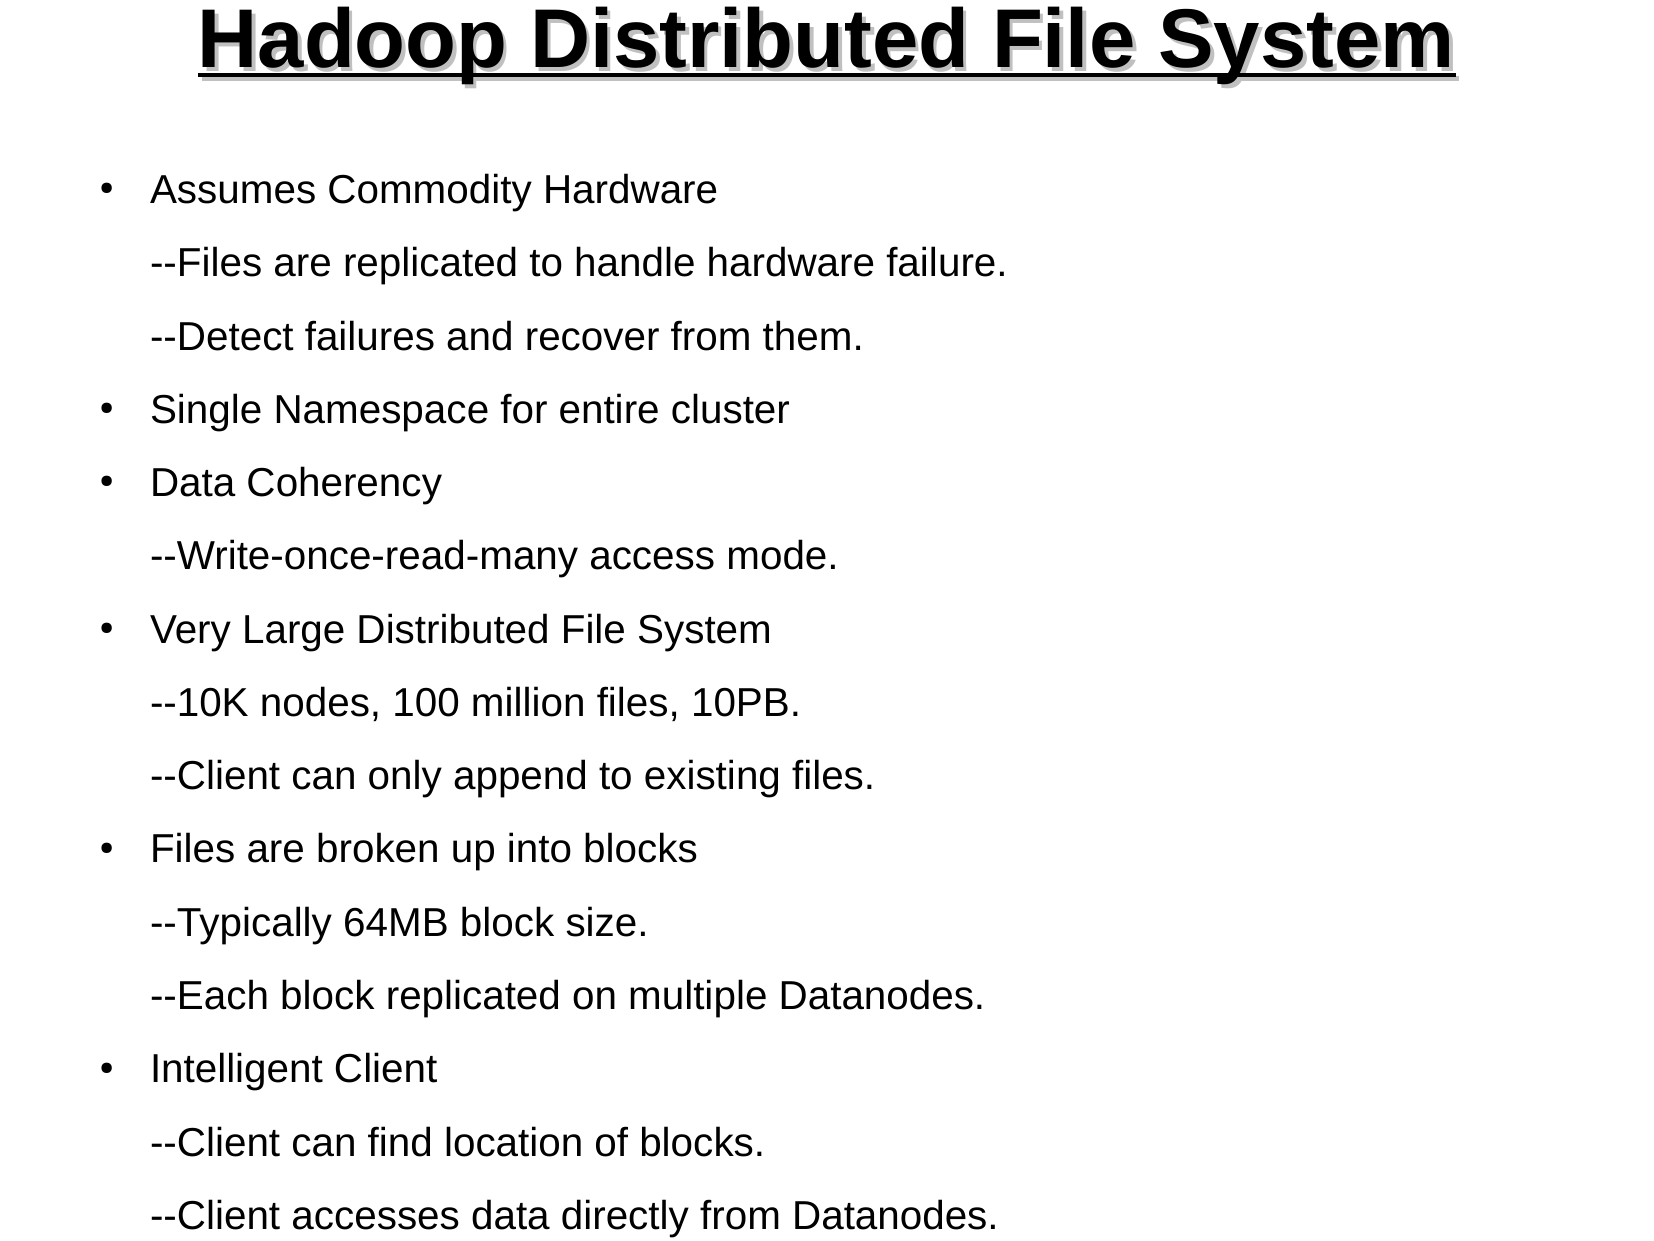

# Hadoop Distributed File System
Assumes Commodity Hardware
--Files are replicated to handle hardware failure.
--Detect failures and recover from them.
Single Namespace for entire cluster
Data Coherency
--Write-once-read-many access mode.
Very Large Distributed File System
--10K nodes, 100 million files, 10PB.
--Client can only append to existing files.
Files are broken up into blocks
--Typically 64MB block size.
--Each block replicated on multiple Datanodes.
Intelligent Client
--Client can find location of blocks.
--Client accesses data directly from Datanodes.